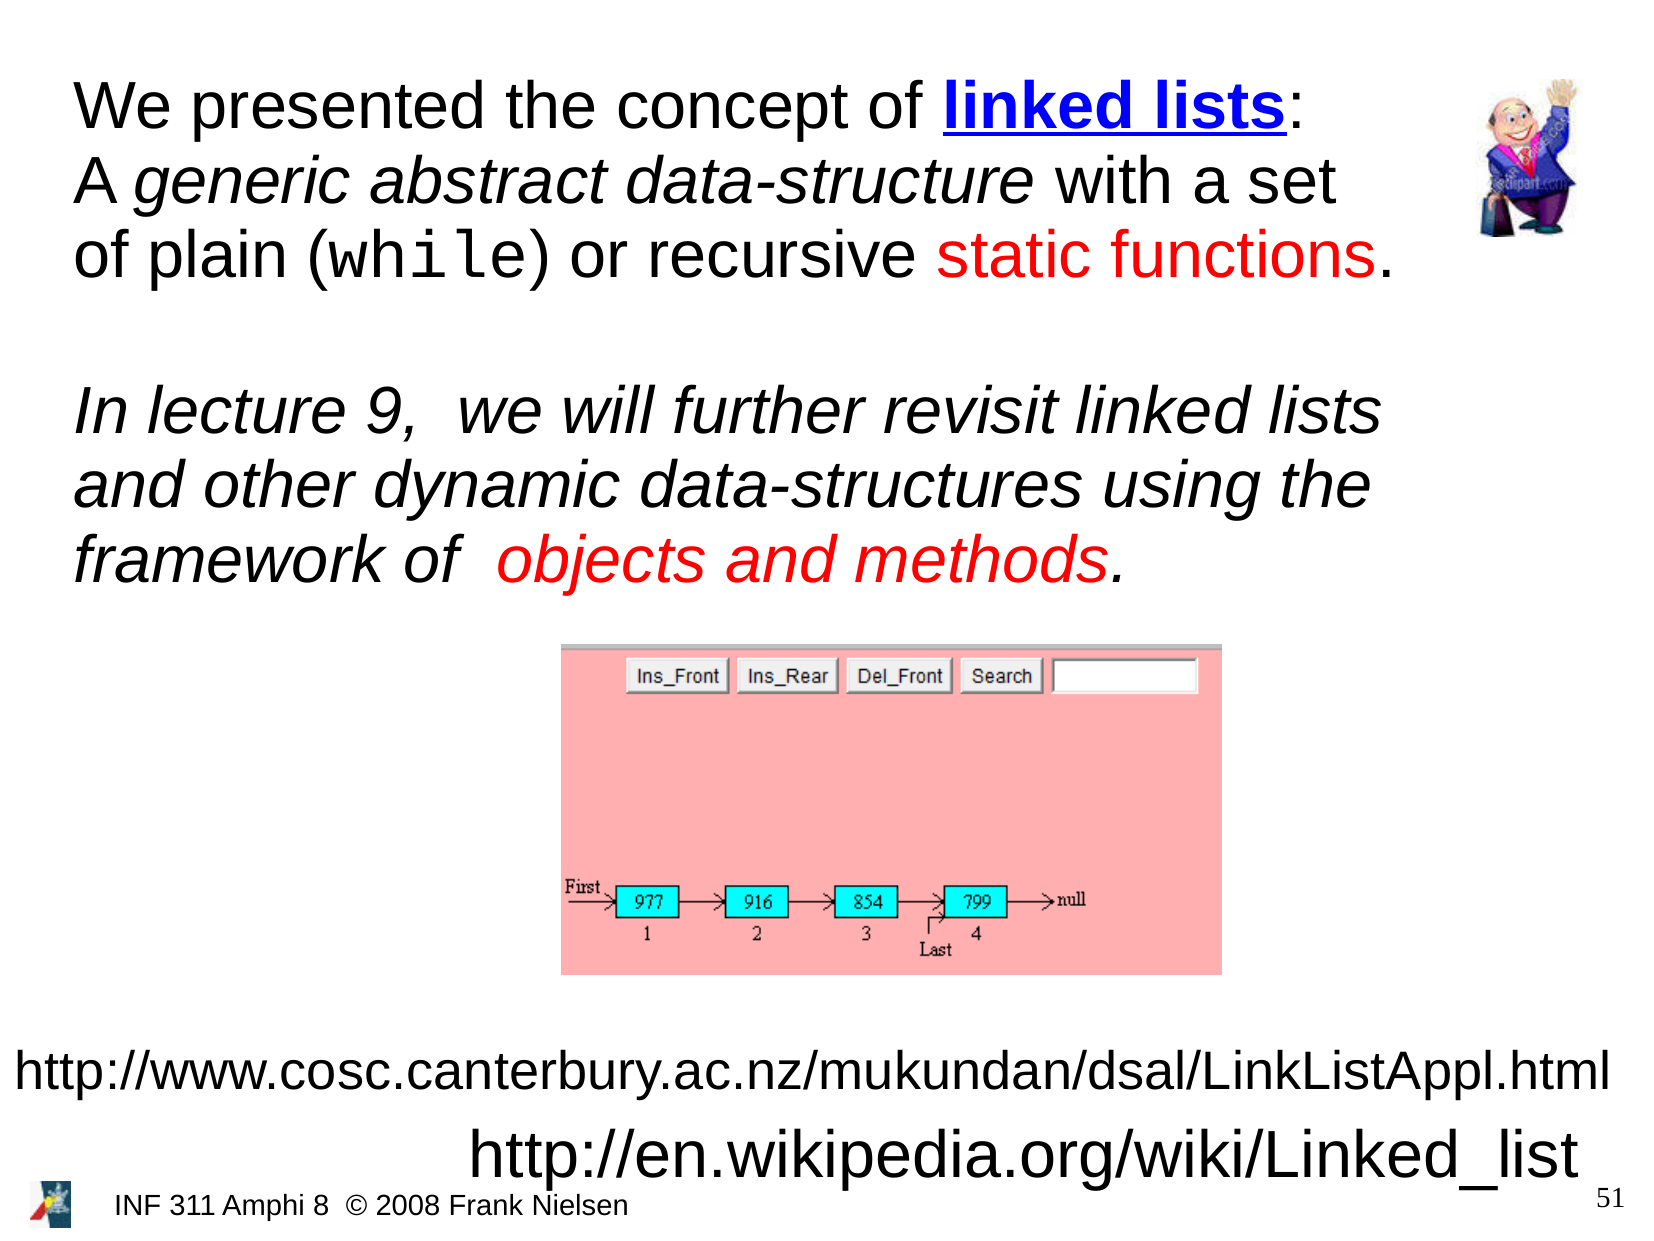

We presented the concept of linked lists:
A generic abstract data-structure with a set
of plain (while) or recursive static functions.
In lecture 9, we will further revisit linked lists
and other dynamic data-structures using the
framework of objects and methods.
http://www.cosc.canterbury.ac.nz/mukundan/dsal/LinkListAppl.html
http://en.wikipedia.org/wiki/Linked_list